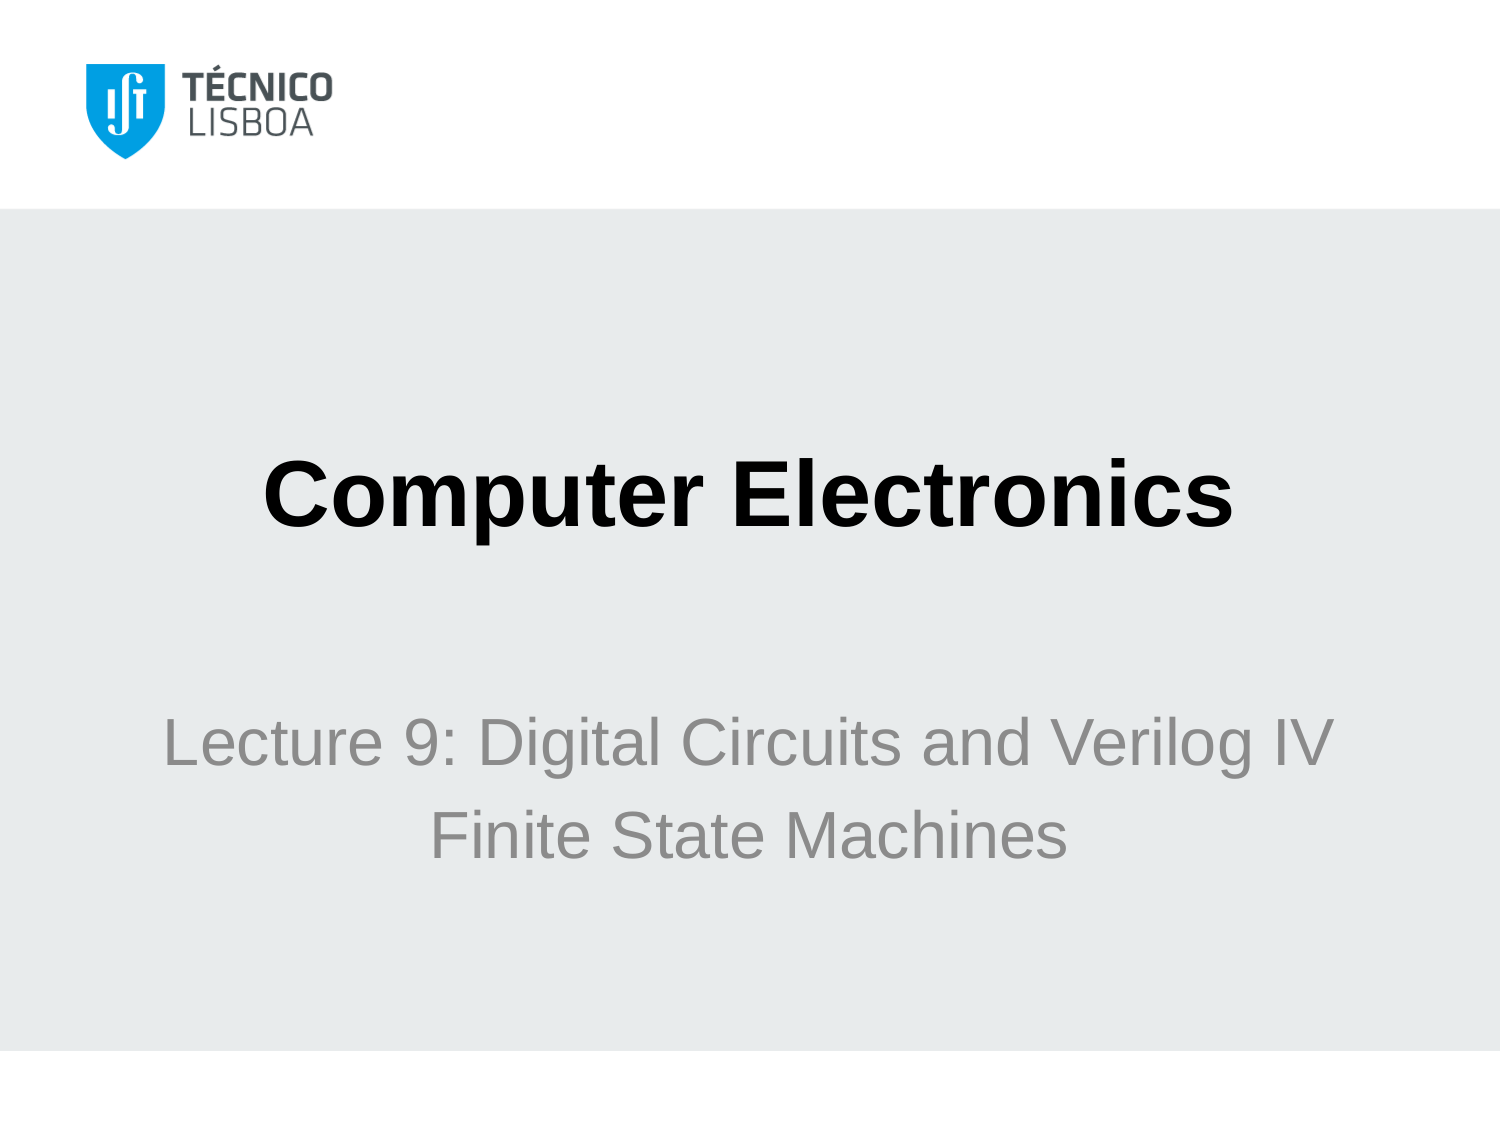

Computer Electronics
# Lecture 9: Digital Circuits and Verilog IV
Finite State Machines